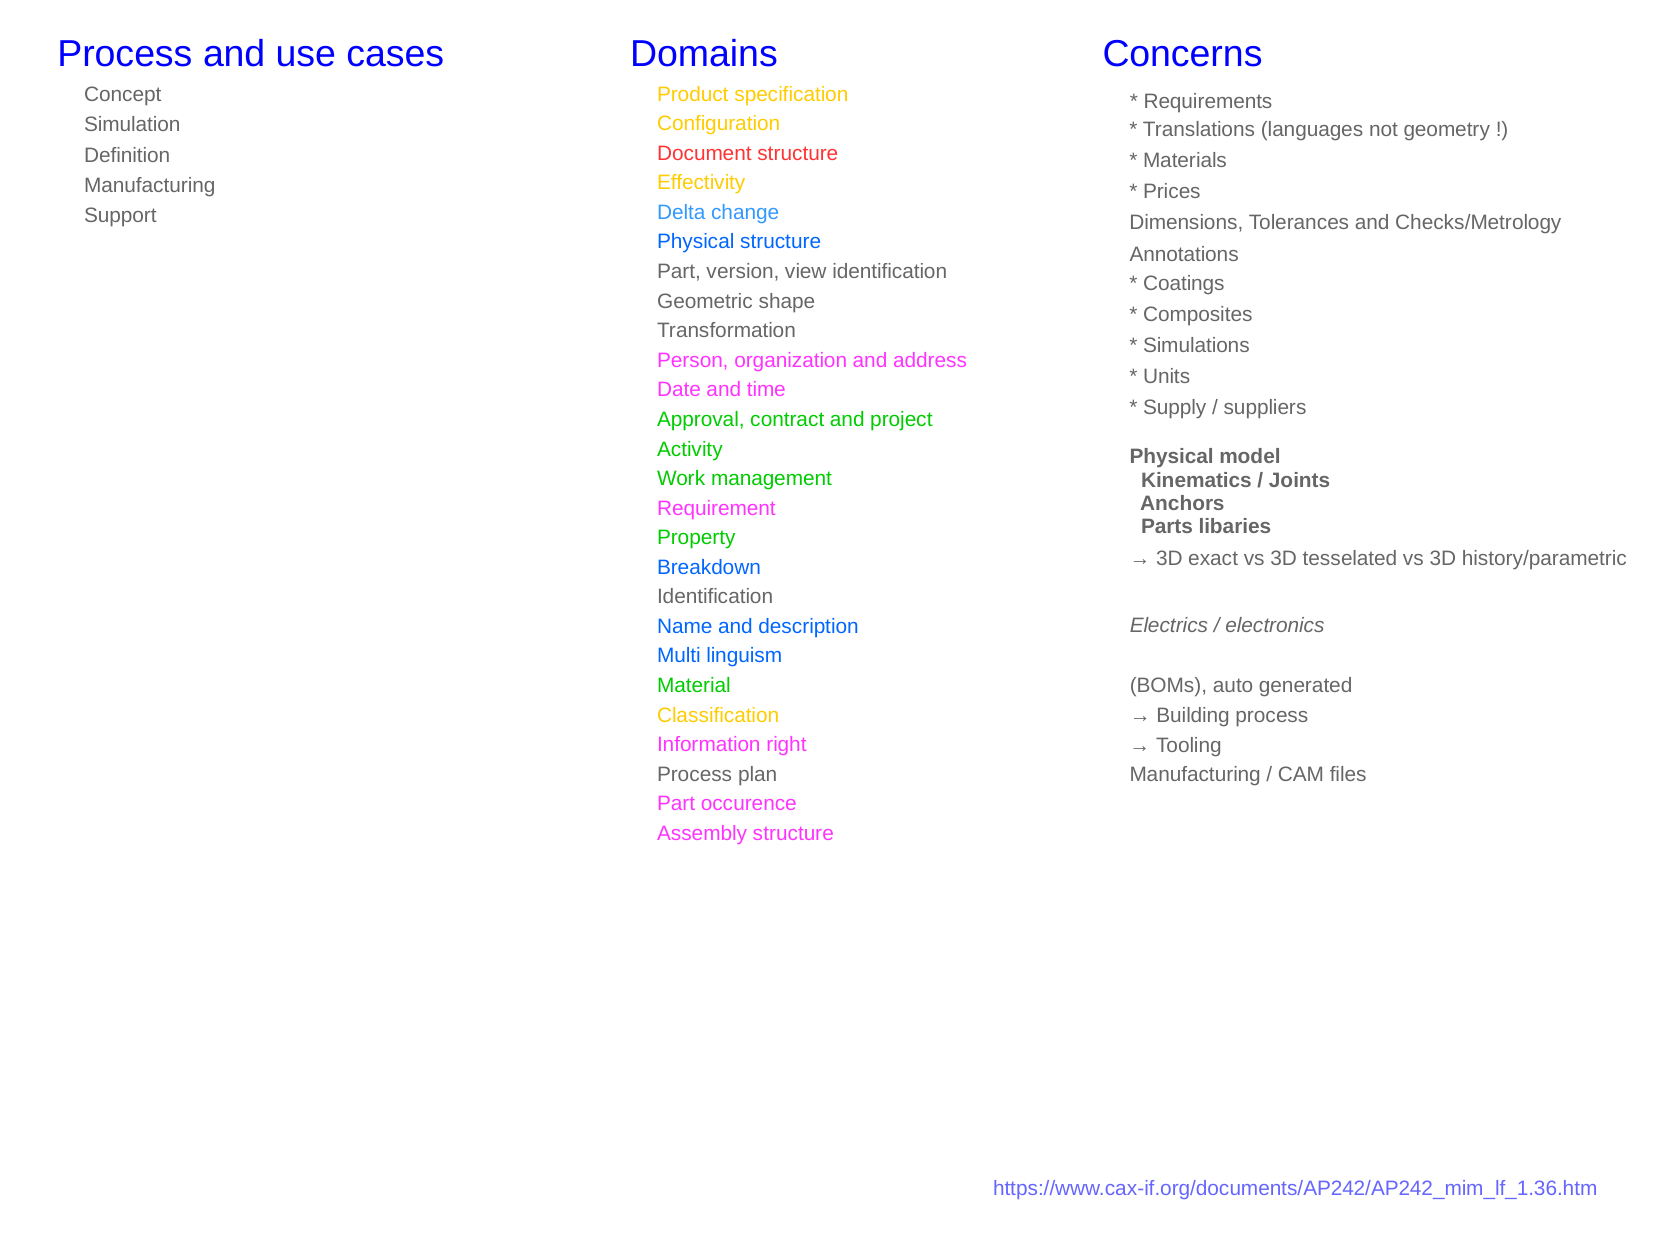

Process and use cases
Domains
Concerns
Concept
Product specification
* Requirements
Configuration
Simulation
* Translations (languages not geometry !)
Document structure
Definition
* Materials
Effectivity
Manufacturing
* Prices
Delta change
Support
Dimensions, Tolerances and Checks/Metrology
Physical structure
Annotations
Part, version, view identification
* Coatings
Geometric shape
* Composites
Transformation
* Simulations
Person, organization and address
* Units
Date and time
* Supply / suppliers
Approval, contract and project
Activity
Physical model
 Kinematics / Joints
 Anchors
 Parts libaries
Work management
Requirement
Property
→ 3D exact vs 3D tesselated vs 3D history/parametric
Breakdown
Identification
Electrics / electronics
Name and description
Multi linguism
Material
(BOMs), auto generated
Classification
→ Building process
Information right
→ Tooling
Manufacturing / CAM files
Process plan
Part occurence
Assembly structure
https://www.cax-if.org/documents/AP242/AP242_mim_lf_1.36.htm